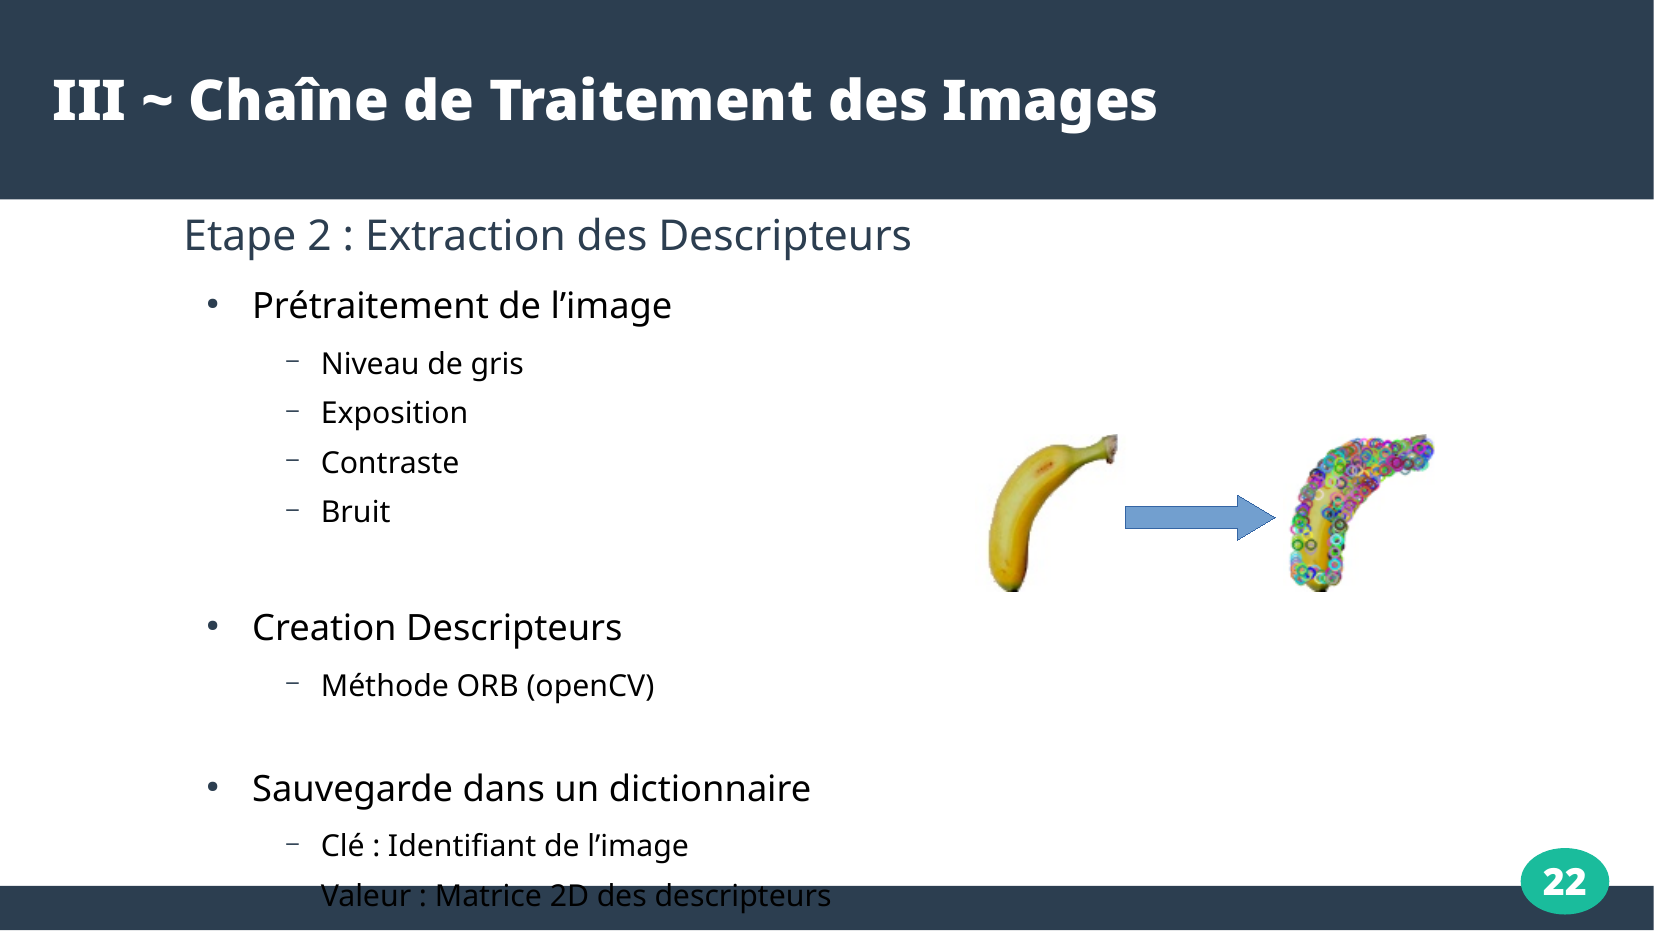

# III ~ Chaîne de Traitement des Images
Etape 2 : Extraction des Descripteurs
Prétraitement de l’image
Niveau de gris
Exposition
Contraste
Bruit
Creation Descripteurs
Méthode ORB (openCV)
Sauvegarde dans un dictionnaire
Clé : Identifiant de l’image
Valeur : Matrice 2D des descripteurs
22